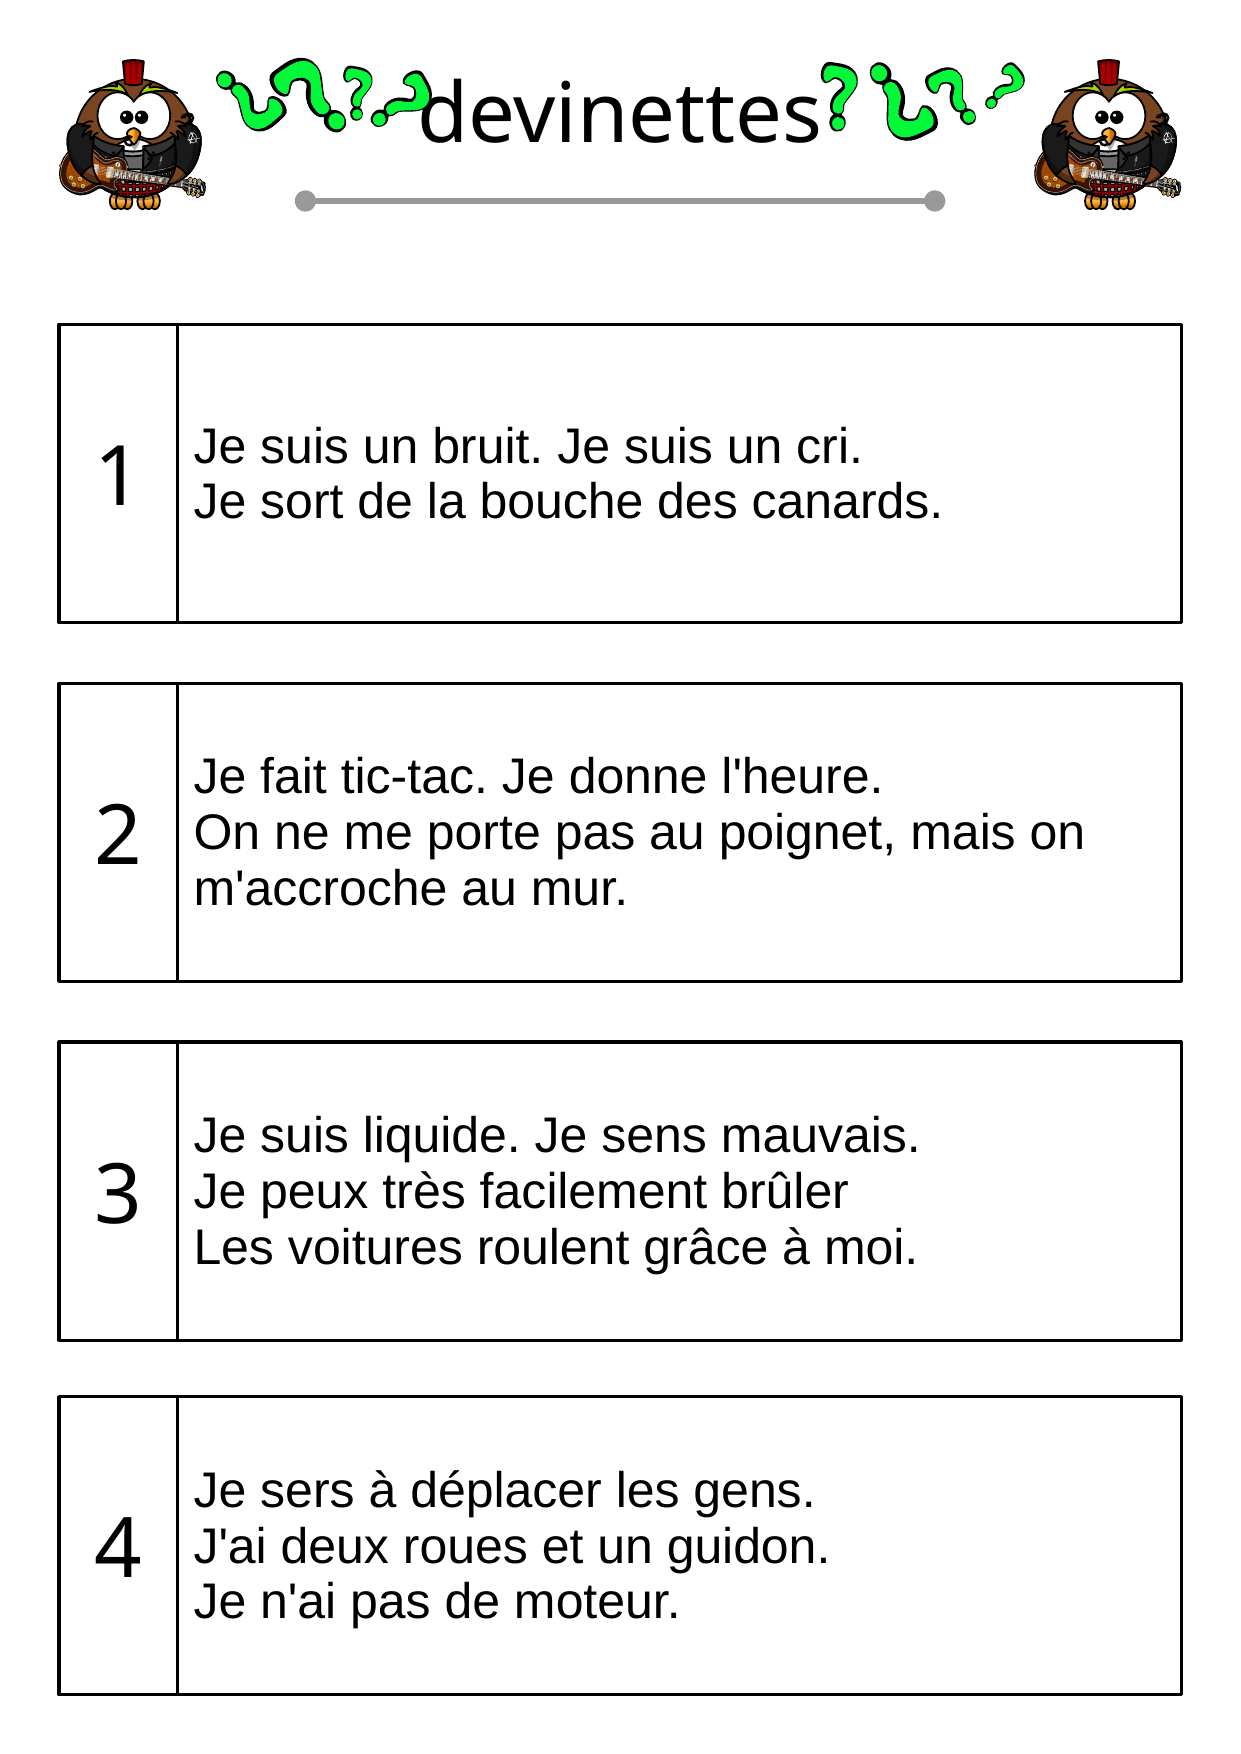

devinettes
1
Je suis un bruit. Je suis un cri.
Je sort de la bouche des canards.
2
Je fait tic-tac. Je donne l'heure.
On ne me porte pas au poignet, mais on m'accroche au mur.
3
Je suis liquide. Je sens mauvais.
Je peux très facilement brûler
Les voitures roulent grâce à moi.
4
Je sers à déplacer les gens.
J'ai deux roues et un guidon.
Je n'ai pas de moteur.